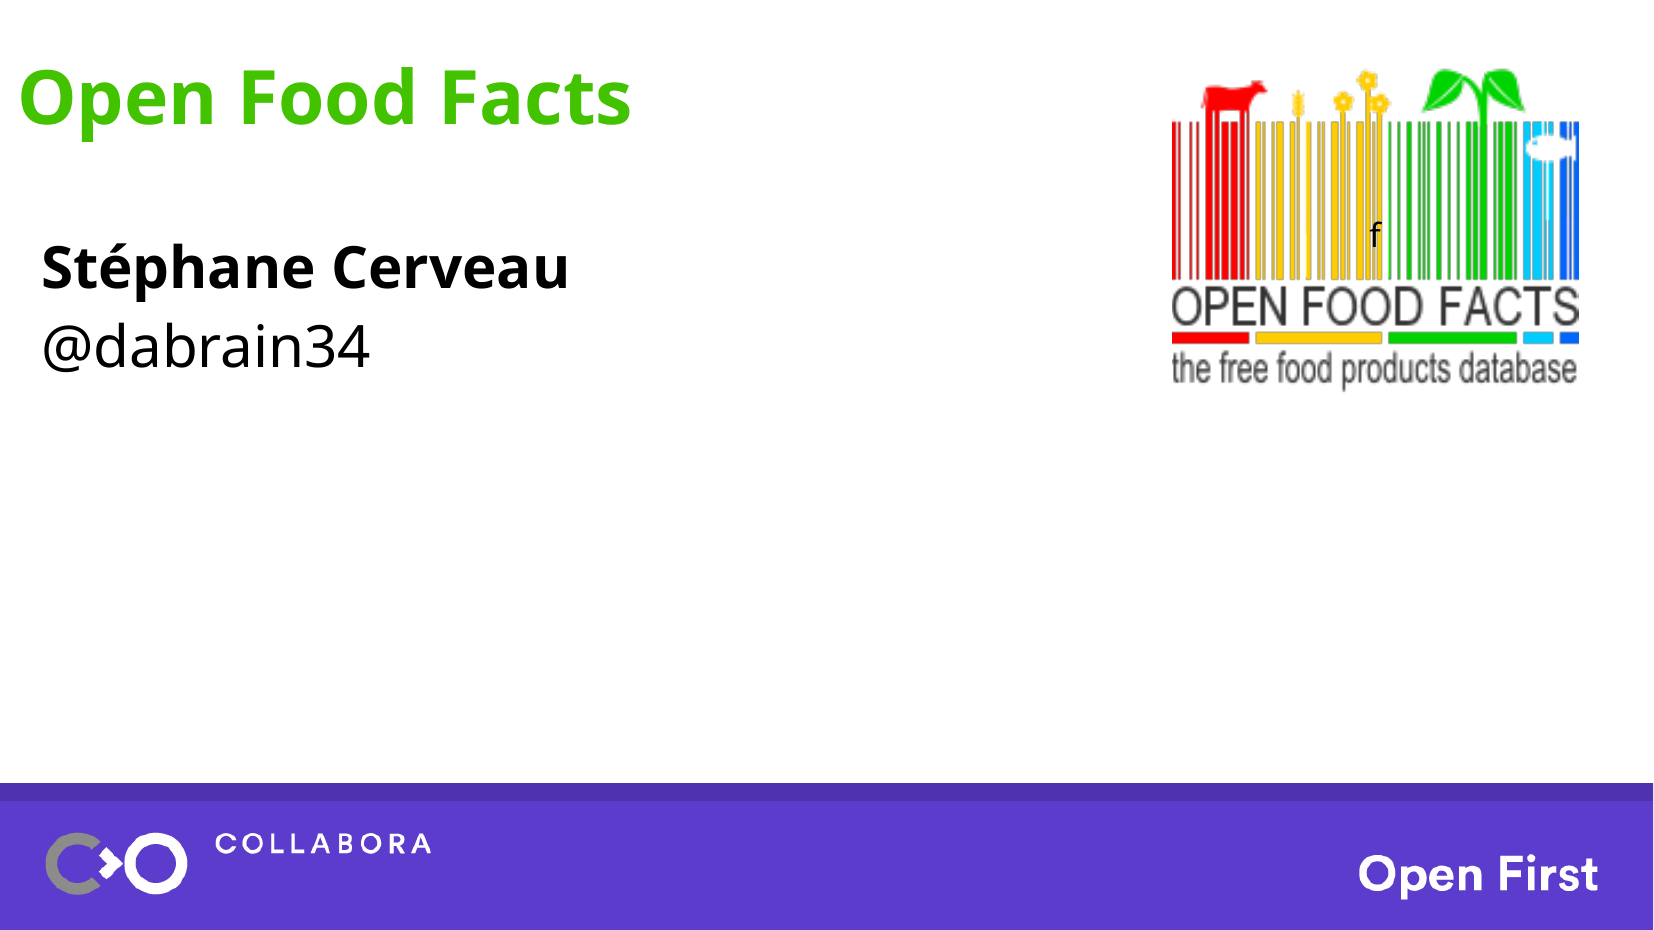

Open Food Facts
f
# Stéphane Cerveau
@dabrain34